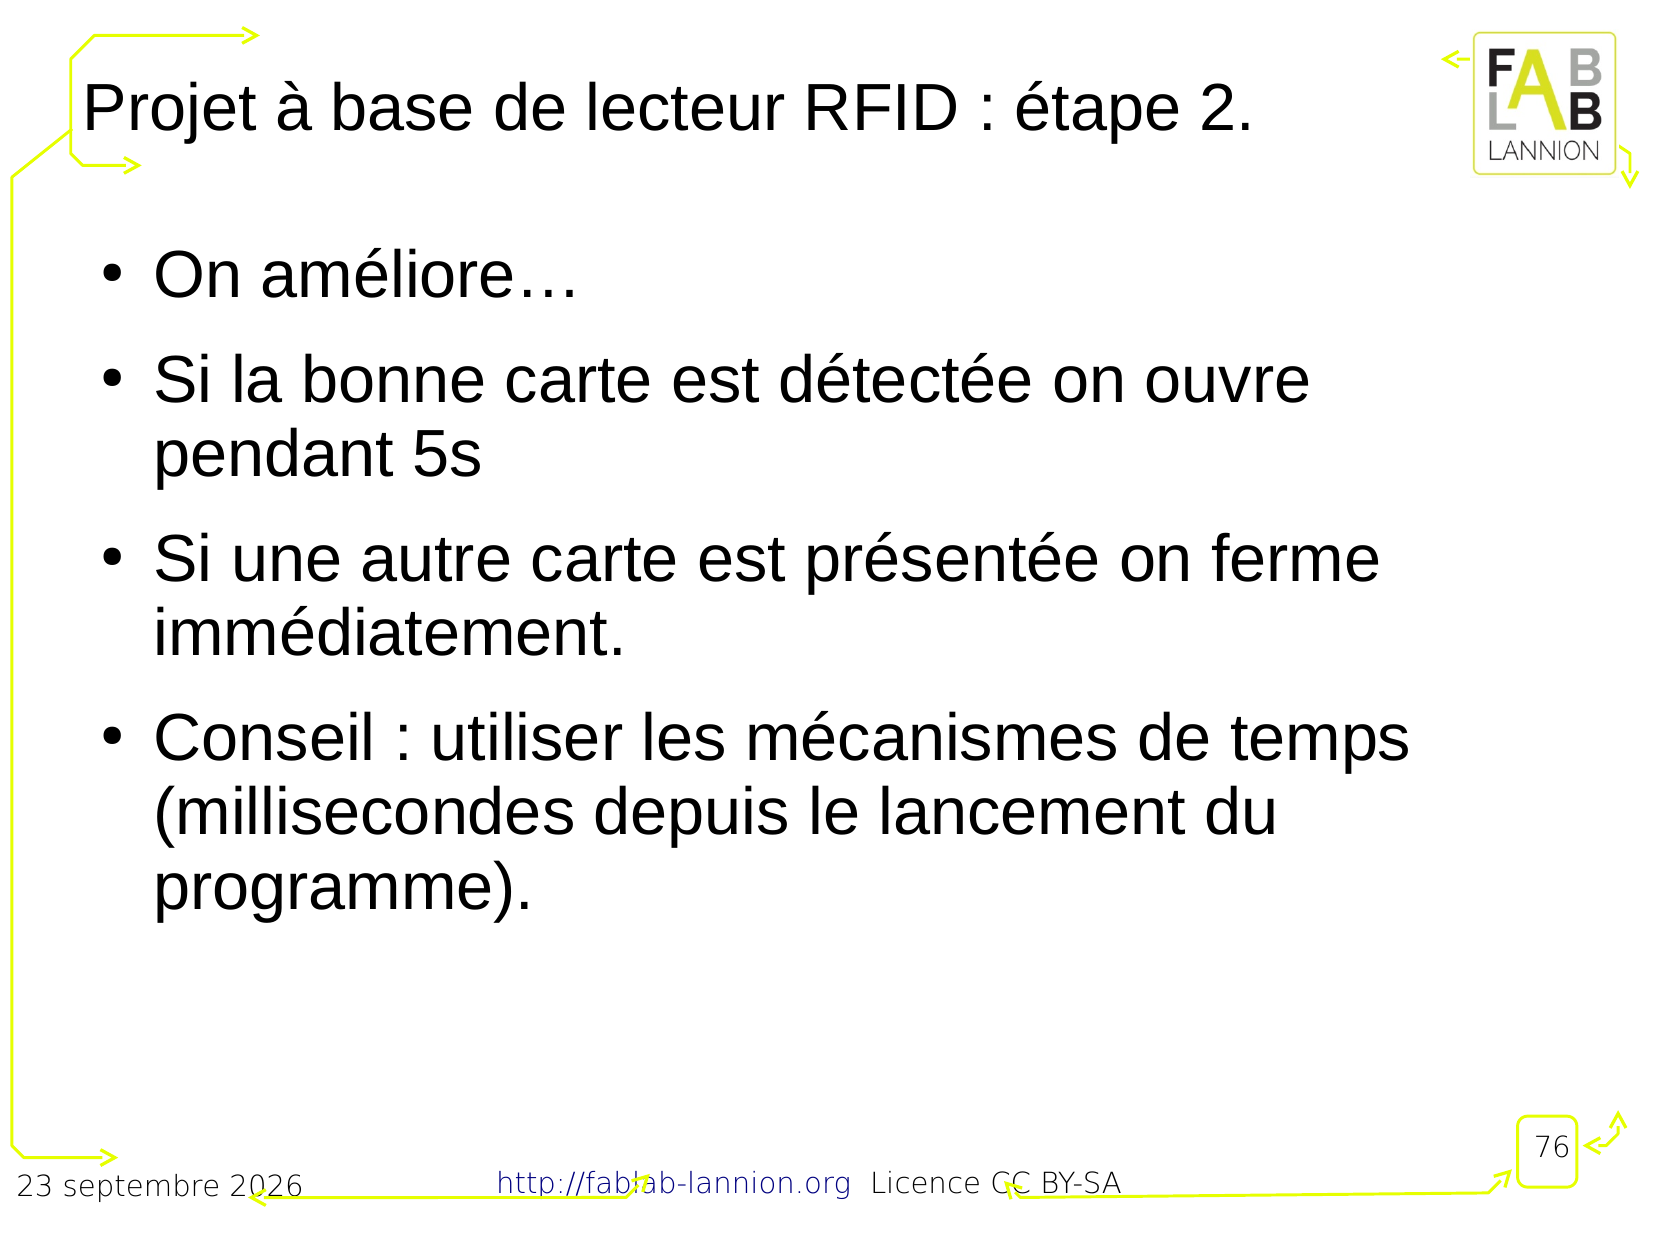

# Projet à base de lecteur RFID : étape 2.
On améliore…
Si la bonne carte est détectée on ouvre pendant 5s
Si une autre carte est présentée on ferme immédiatement.
Conseil : utiliser les mécanismes de temps (millisecondes depuis le lancement du programme).
76